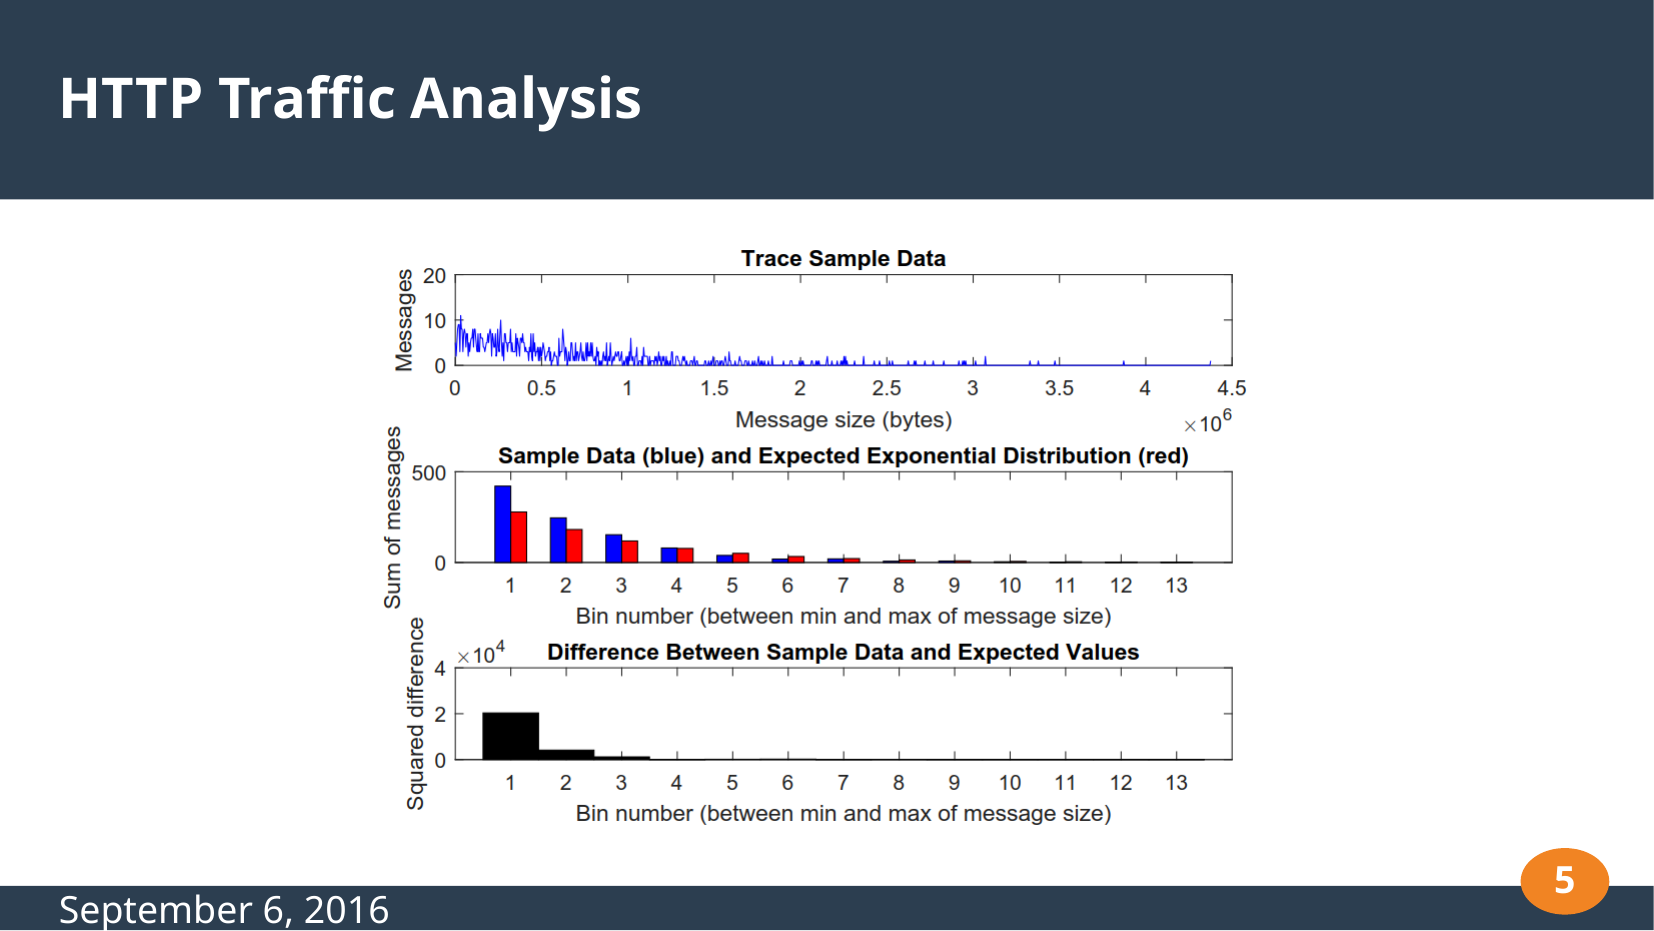

# HTTP Traffic Analysis
2
September 6, 2016